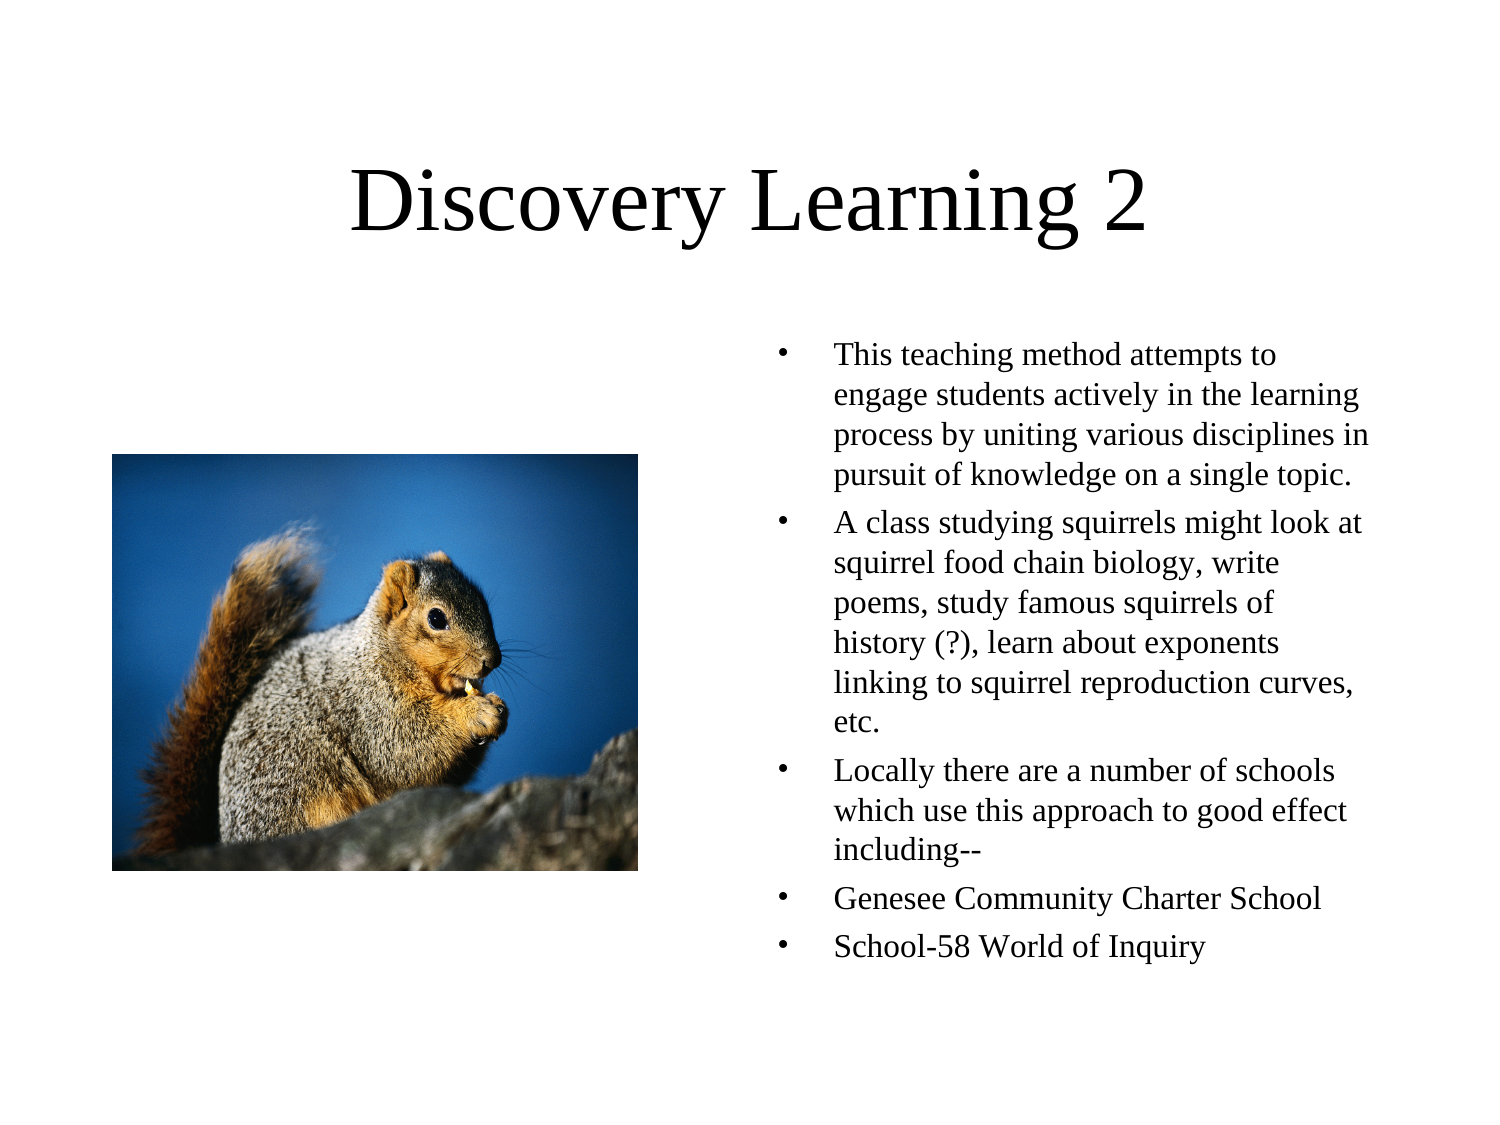

# Discovery Learning 2
This teaching method attempts to engage students actively in the learning process by uniting various disciplines in pursuit of knowledge on a single topic.
A class studying squirrels might look at squirrel food chain biology, write poems, study famous squirrels of history (?), learn about exponents linking to squirrel reproduction curves, etc.
Locally there are a number of schools which use this approach to good effect including--
Genesee Community Charter School
School-58 World of Inquiry